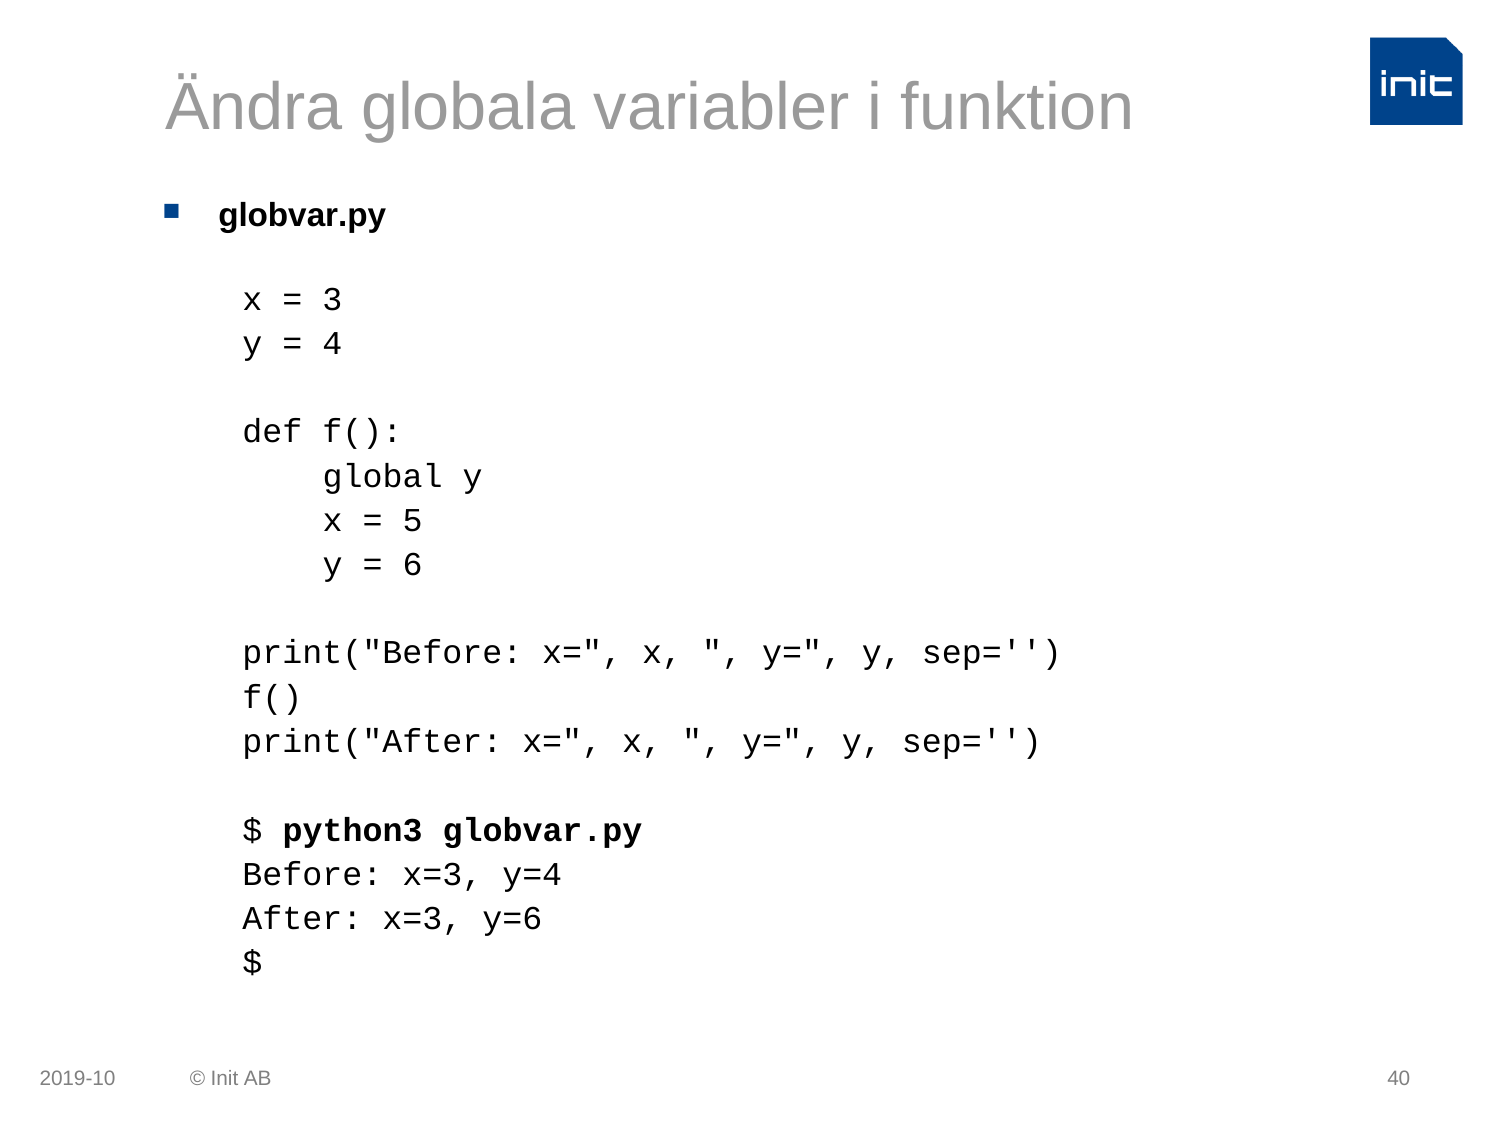

Ändra globala variabler i funktion
globvar.py
x = 3
y = 4
def f():
 global y
 x = 5
 y = 6
print("Before: x=", x, ", y=", y, sep='')
f()
print("After: x=", x, ", y=", y, sep='')
$ python3 globvar.py
Before: x=3, y=4
After: x=3, y=6
$
2019-10
© Init AB